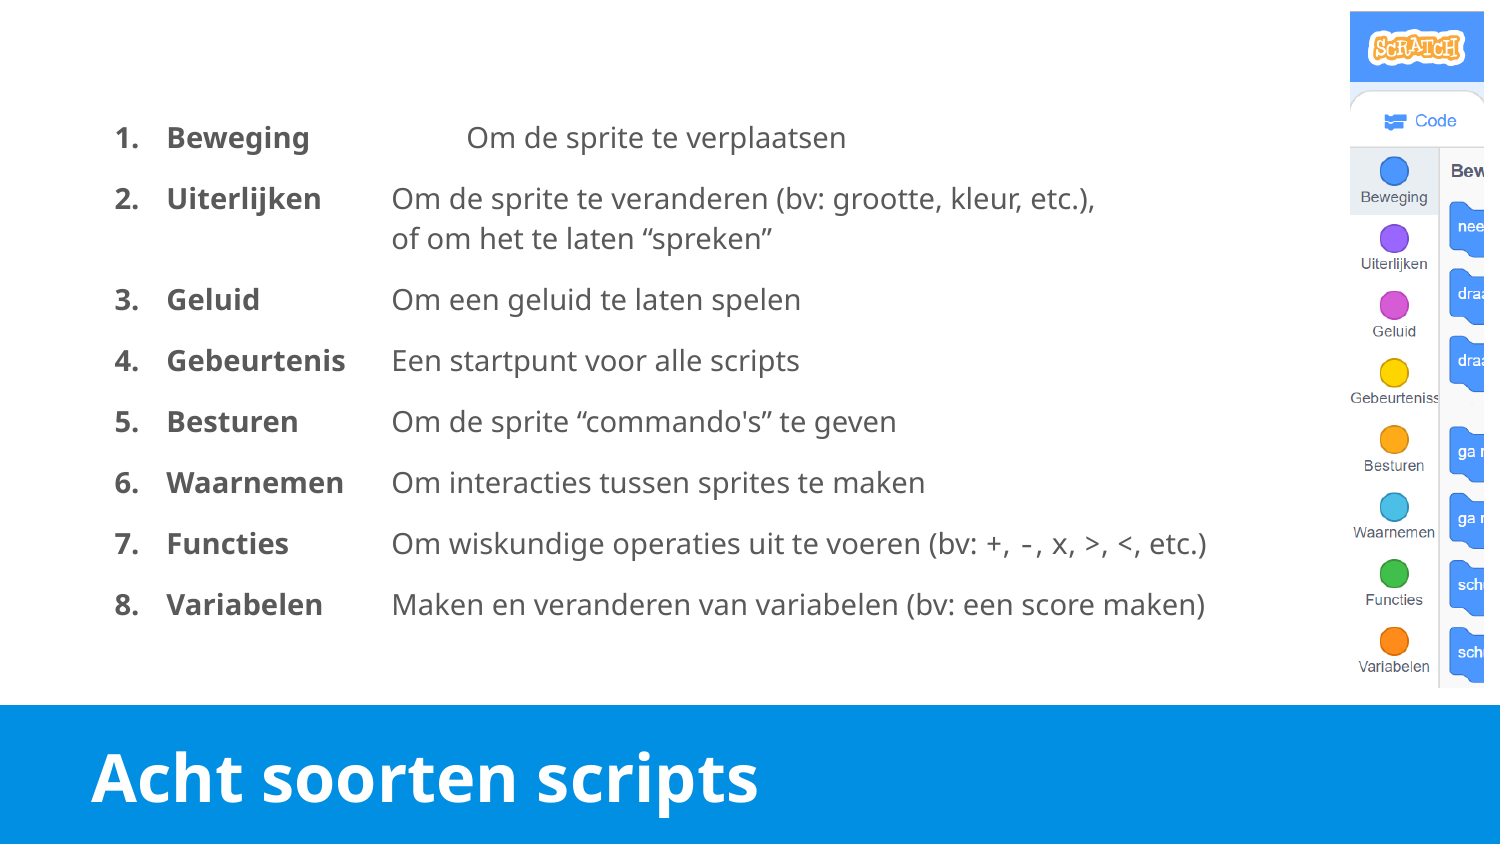

Beweging 		Om de sprite te verplaatsen
Uiterlijken 	Om de sprite te veranderen (bv: grootte, kleur, etc.),
			of om het te laten “spreken”
Geluid 		Om een geluid te laten spelen
Gebeurtenis 	Een startpunt voor alle scripts
Besturen		Om de sprite “commando's” te geven
Waarnemen	Om interacties tussen sprites te maken
Functies 		Om wiskundige operaties uit te voeren (bv: +, -, x, >, <, etc.)
Variabelen	Maken en veranderen van variabelen (bv: een score maken)
# Acht soorten scripts